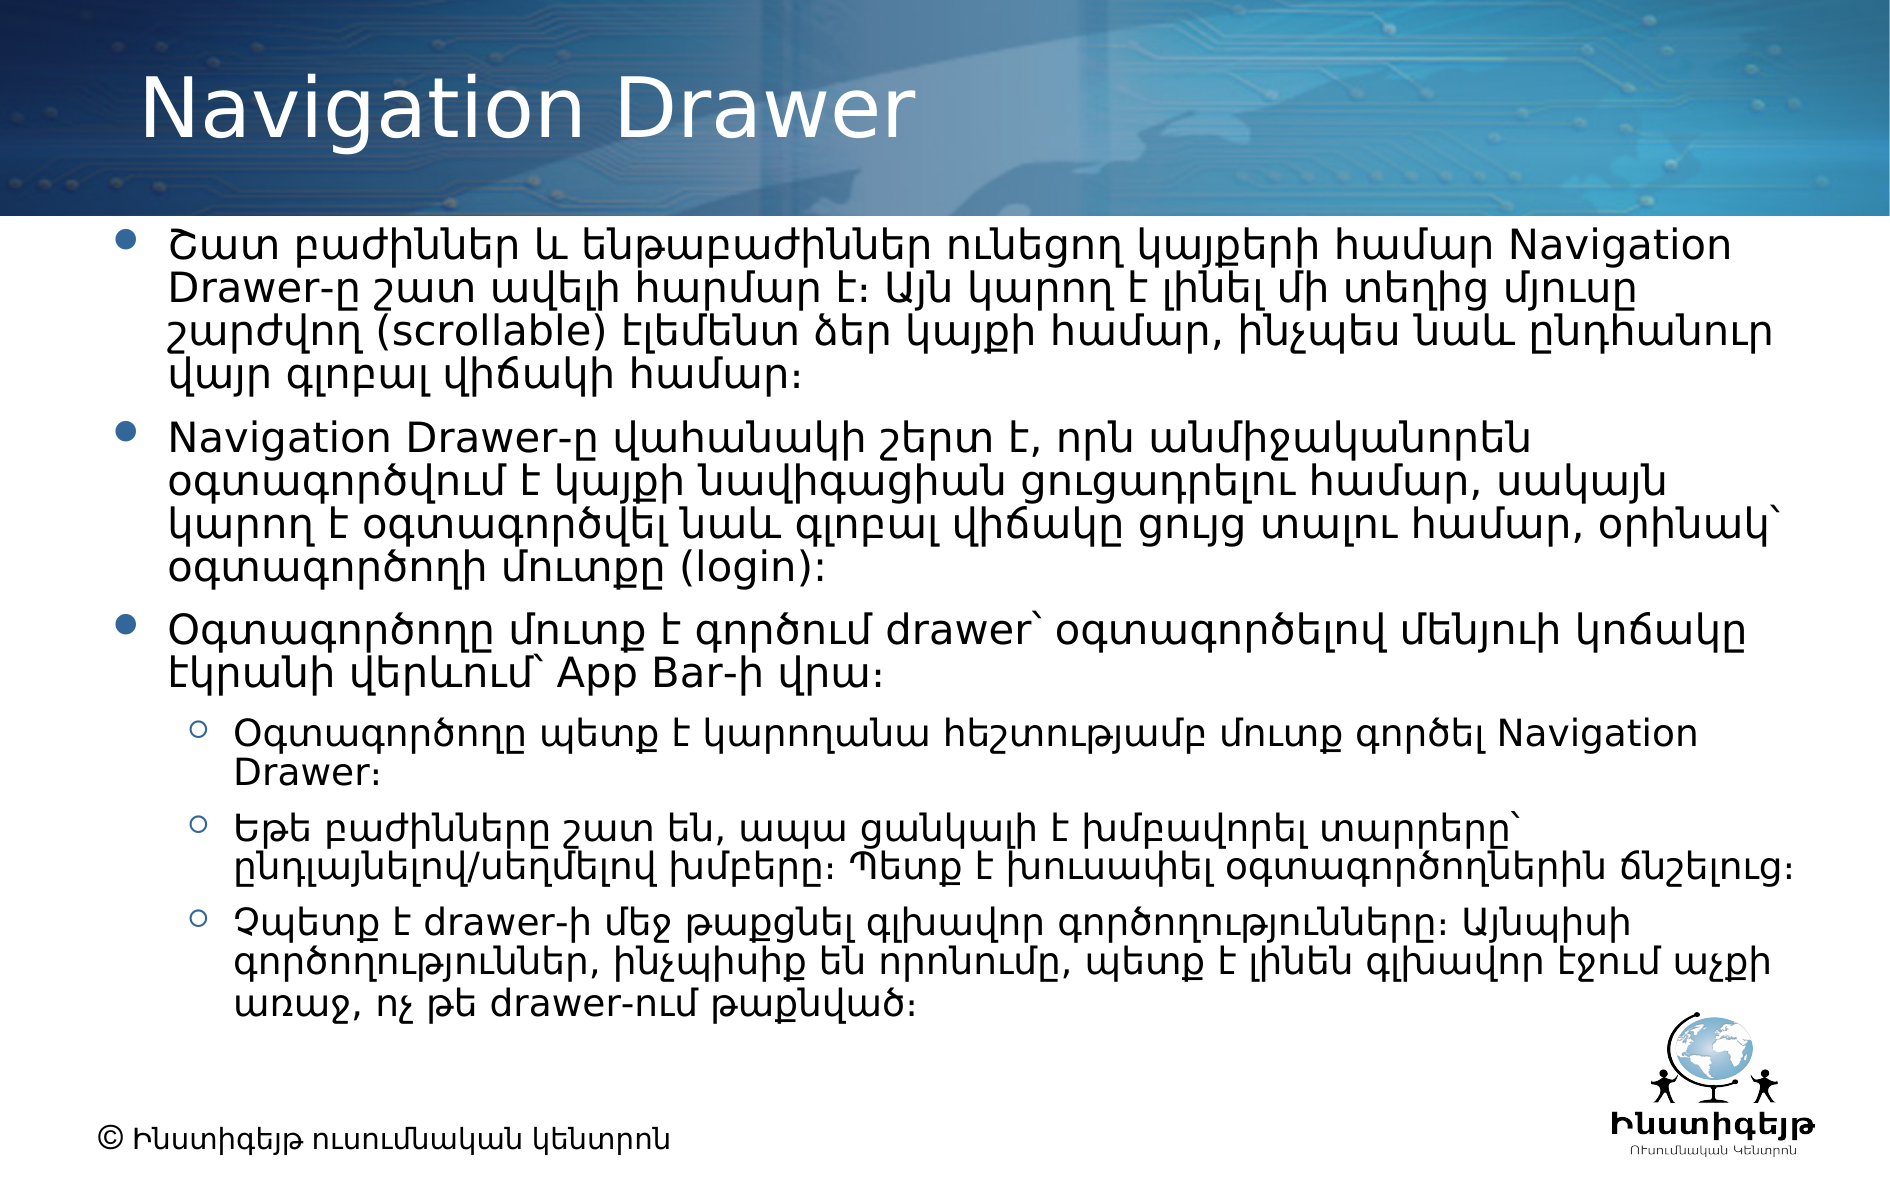

Navigation Drawer
# Շատ բաժիններ և ենթաբաժիններ ունեցող կայքերի համար Navigation Drawer-ը շատ ավելի հարմար է։ Այն կարող է լինել մի տեղից մյուսը շարժվող (scrollable) էլեմենտ ձեր կայքի համար, ինչպես նաև ընդհանուր վայր գլոբալ վիճակի համար։
Navigation Drawer-ը վահանակի շերտ է, որն անմիջականորեն օգտագործվում է կայքի նավիգացիան ցուցադրելու համար, սակայն կարող է օգտագործվել նաև գլոբալ վիճակը ցույց տալու համար, օրինակ՝ օգտագործողի մուտքը (login):
Օգտագործողը մուտք է գործում drawer՝ օգտագործելով մենյուի կոճակը էկրանի վերևում՝ App Bar-ի վրա։
Օգտագործողը պետք է կարողանա հեշտությամբ մուտք գործել Navigation Drawer։
Եթե բաժինները շատ են, ապա ցանկալի է խմբավորել տարրերը՝ ընդլայնելով/սեղմելով խմբերը։ Պետք է խուսափել օգտագործողներին ճնշելուց։
Չպետք է drawer-ի մեջ թաքցնել գլխավոր գործողությունները։ Այնպիսի գործողություններ, ինչպիսիք են որոնումը, պետք է լինեն գլխավոր էջում աչքի առաջ, ոչ թե drawer-ում թաքնված։